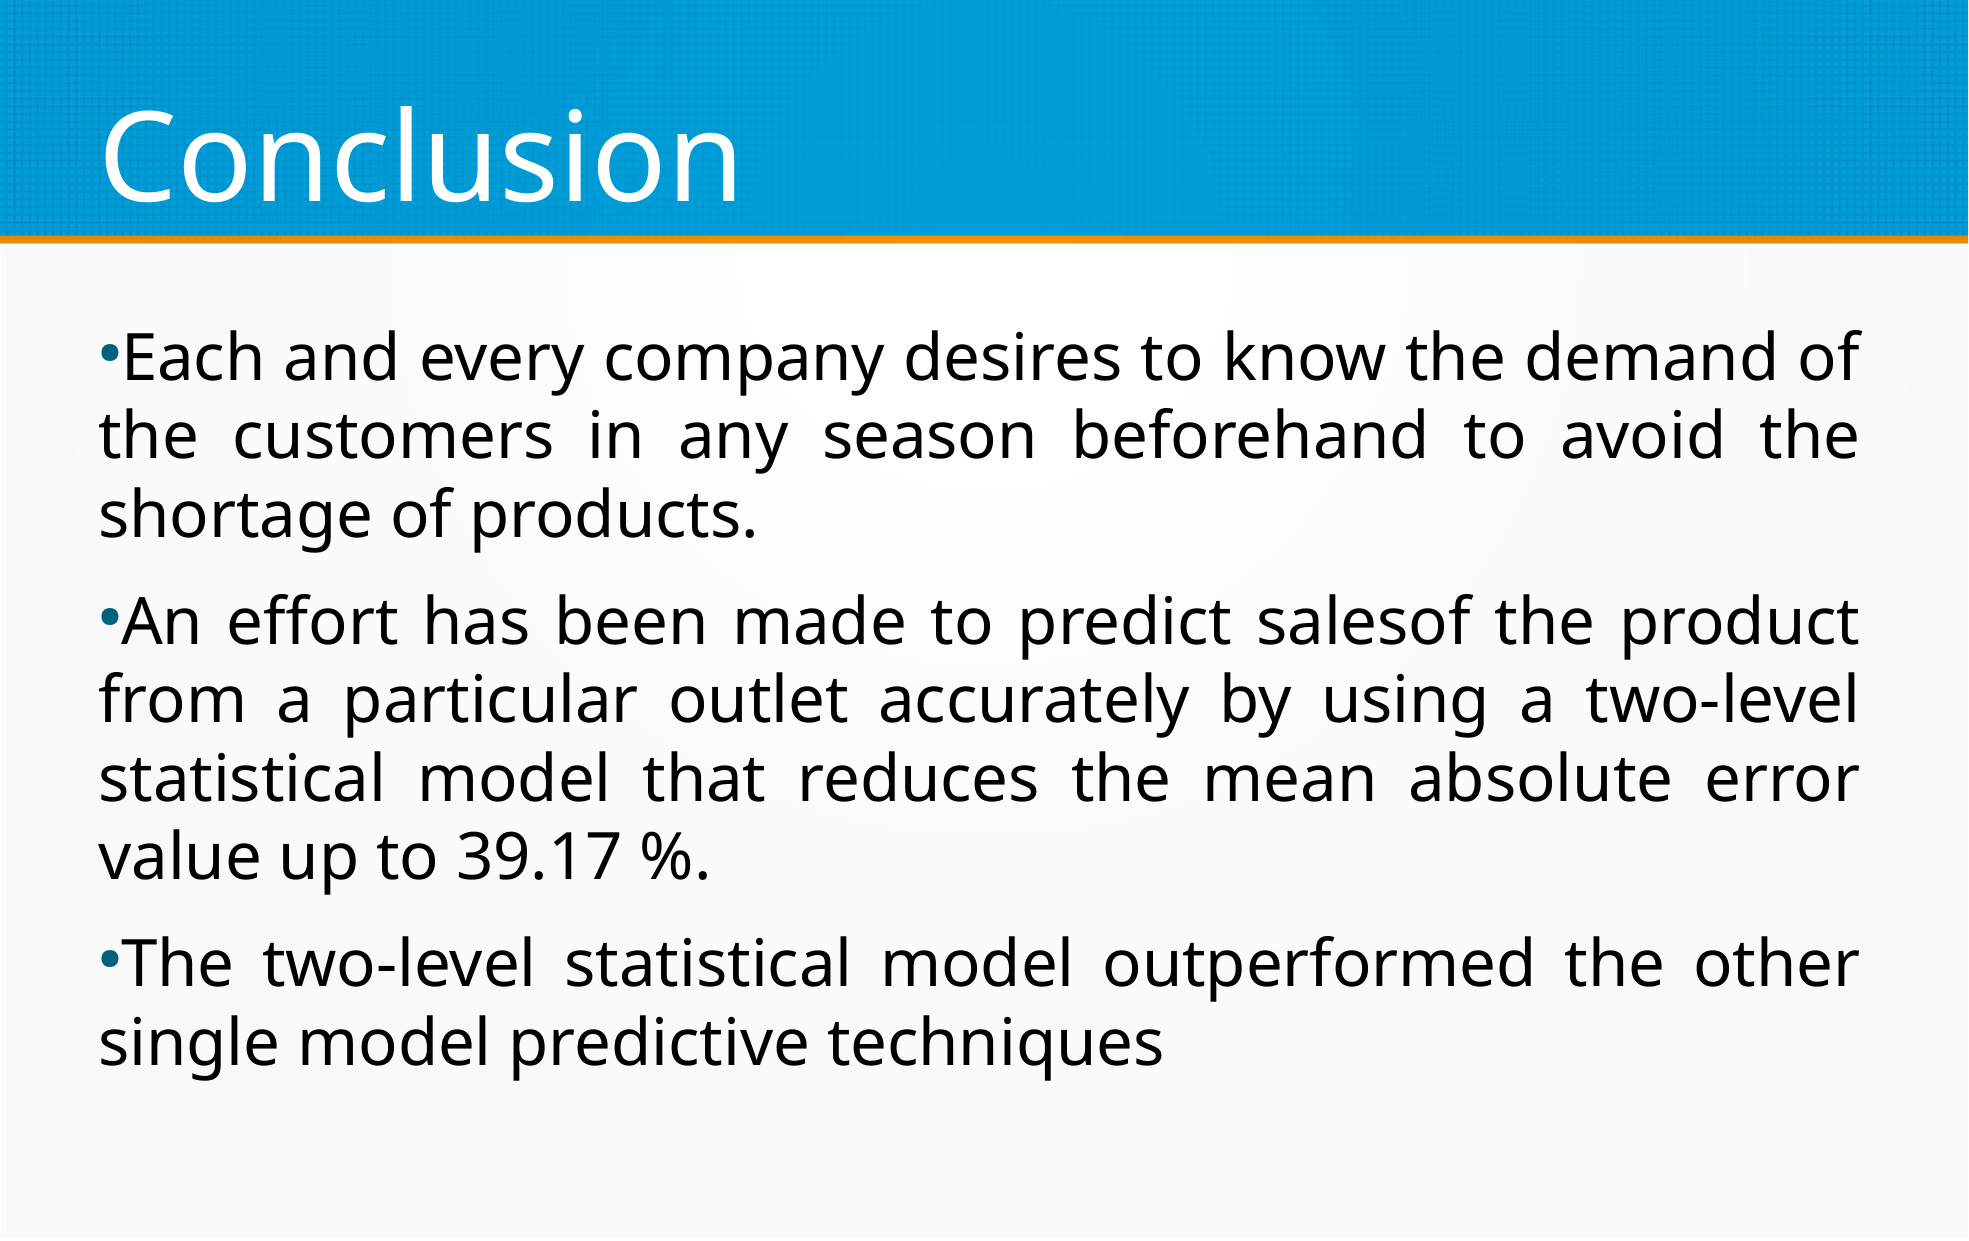

# Conclusion
Each and every company desires to know the demand of the customers in any season beforehand to avoid the shortage of products.
An effort has been made to predict salesof the product from a particular outlet accurately by using a two-level statistical model that reduces the mean absolute error value up to 39.17 %.
The two-level statistical model outperformed the other single model predictive techniques